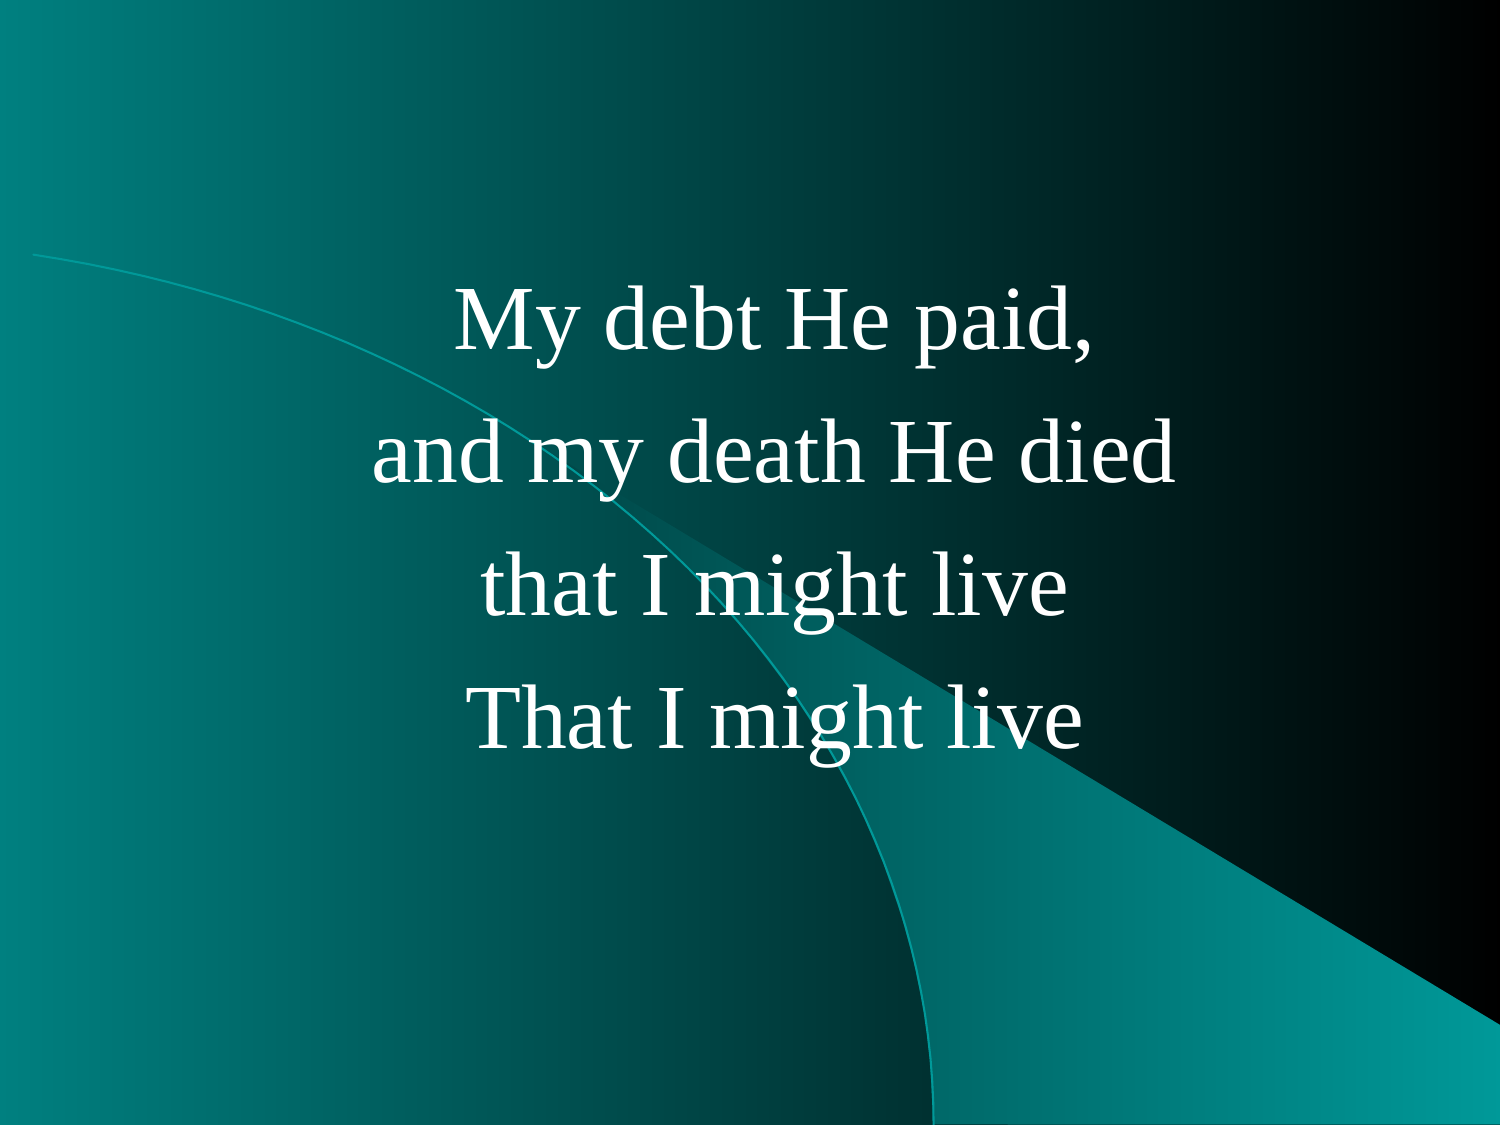

# My debt He paid,
and my death He died
that I might live
That I might live